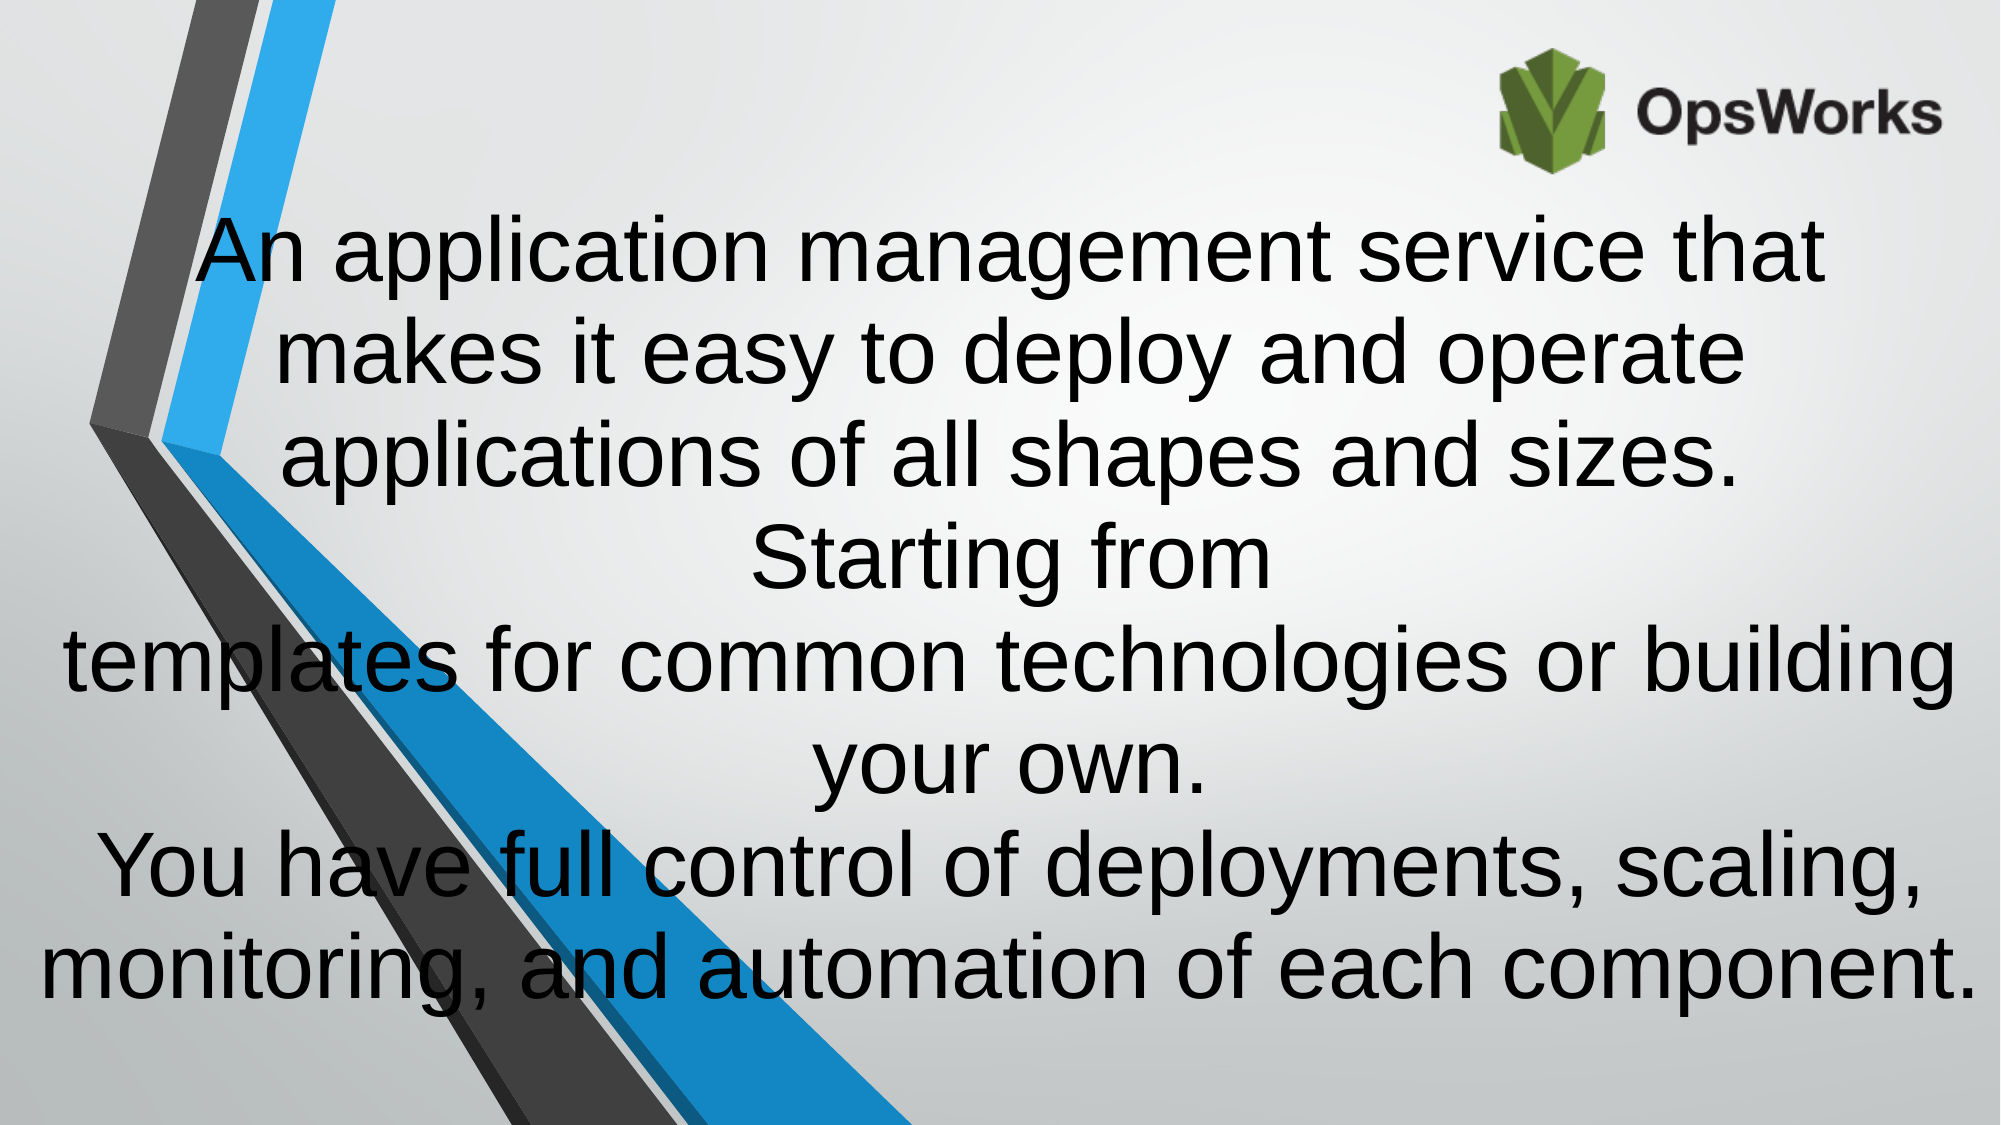

# An application management service that makes it easy to deploy and operate applications of all shapes and sizes. Starting from templates for common technologies or building your own. You have full control of deployments, scaling, monitoring, and automation of each component.